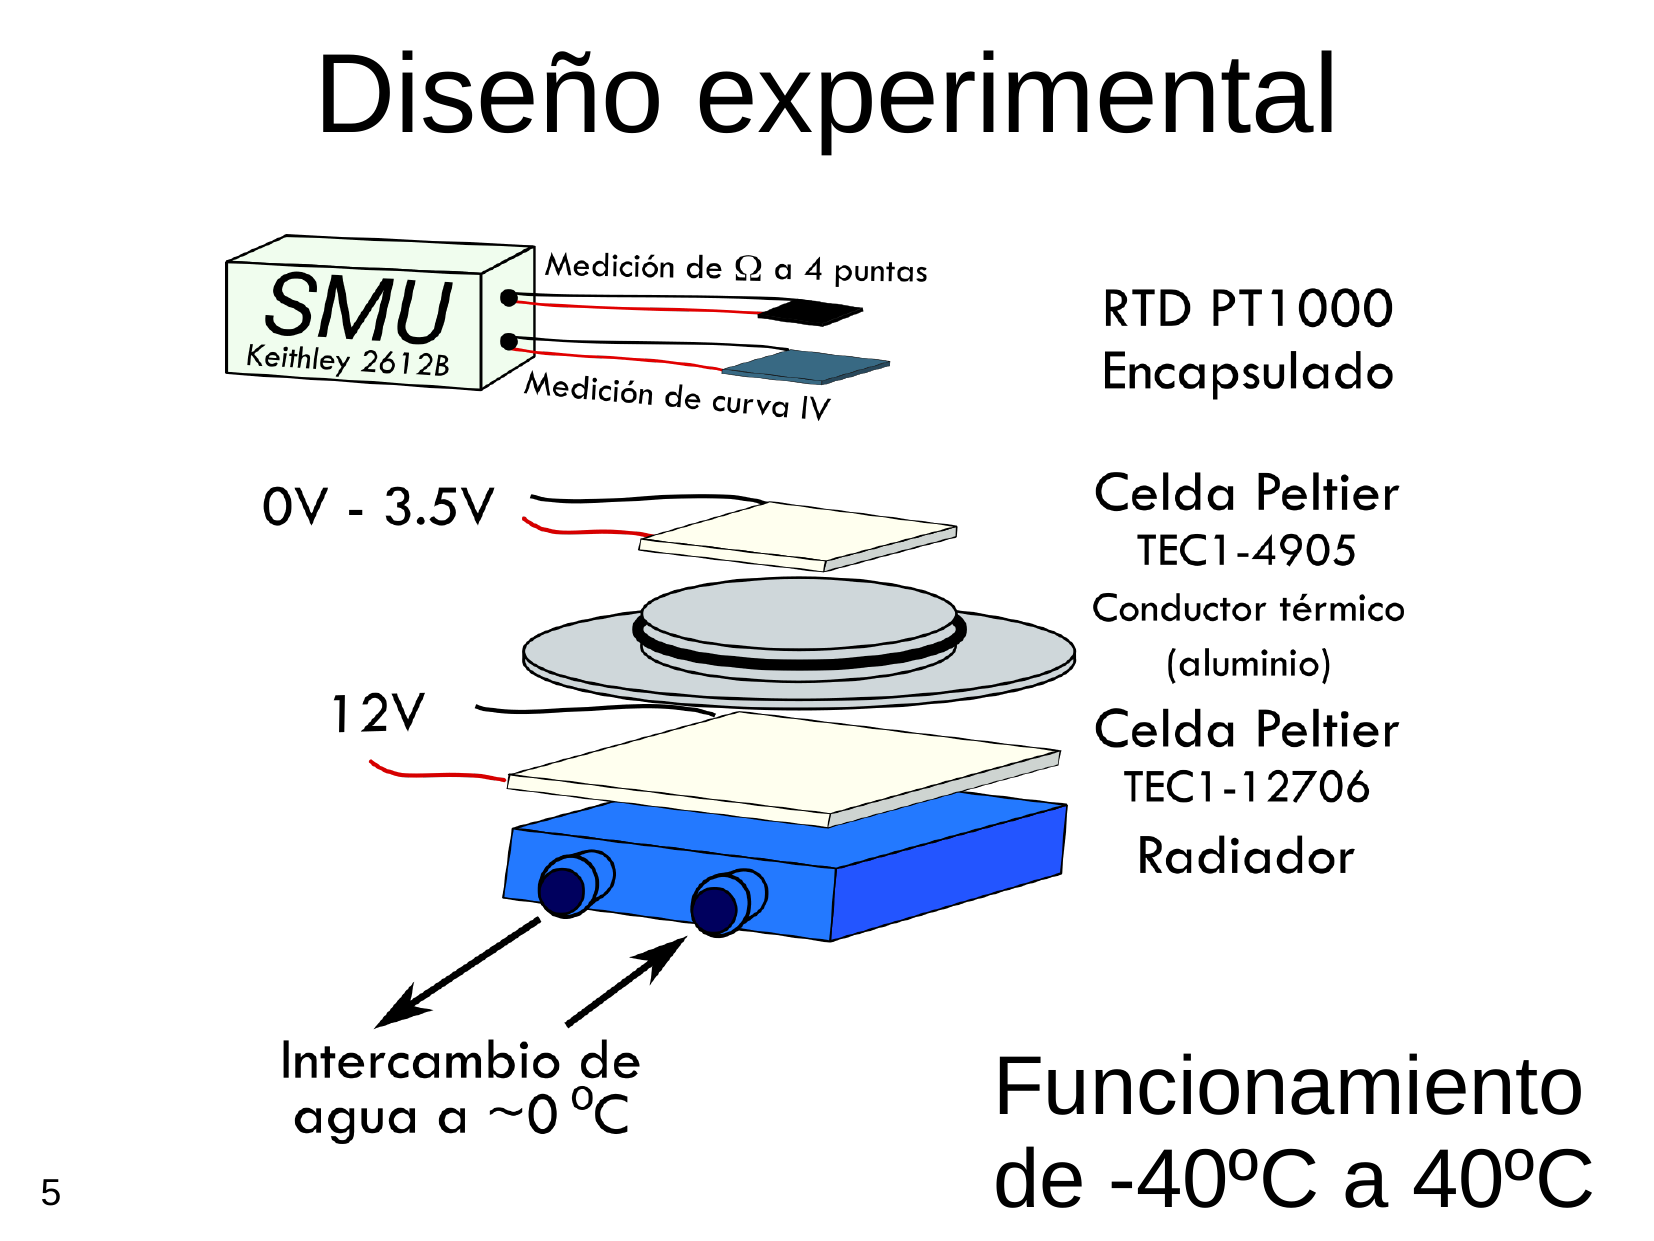

Diseño experimental
Funcionamiento
de -40ºC a 40ºC